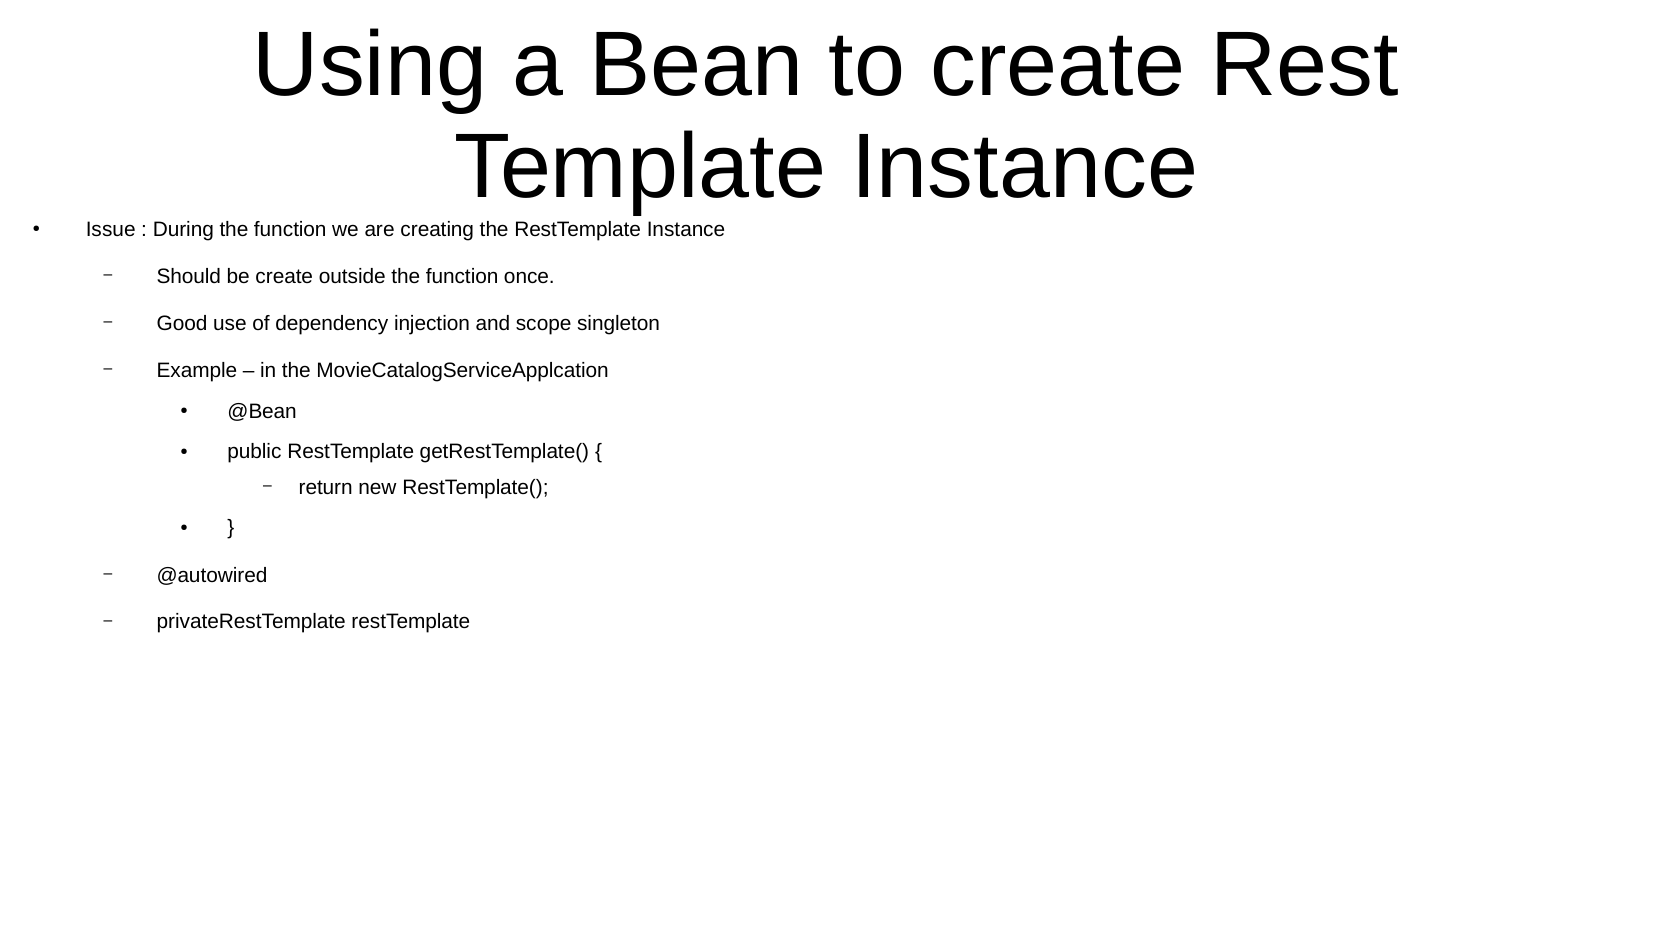

# Using a Bean to create Rest Template Instance
Issue : During the function we are creating the RestTemplate Instance
Should be create outside the function once.
Good use of dependency injection and scope singleton
Example – in the MovieCatalogServiceApplcation
@Bean
public RestTemplate getRestTemplate() {
return new RestTemplate();
}
@autowired
privateRestTemplate restTemplate